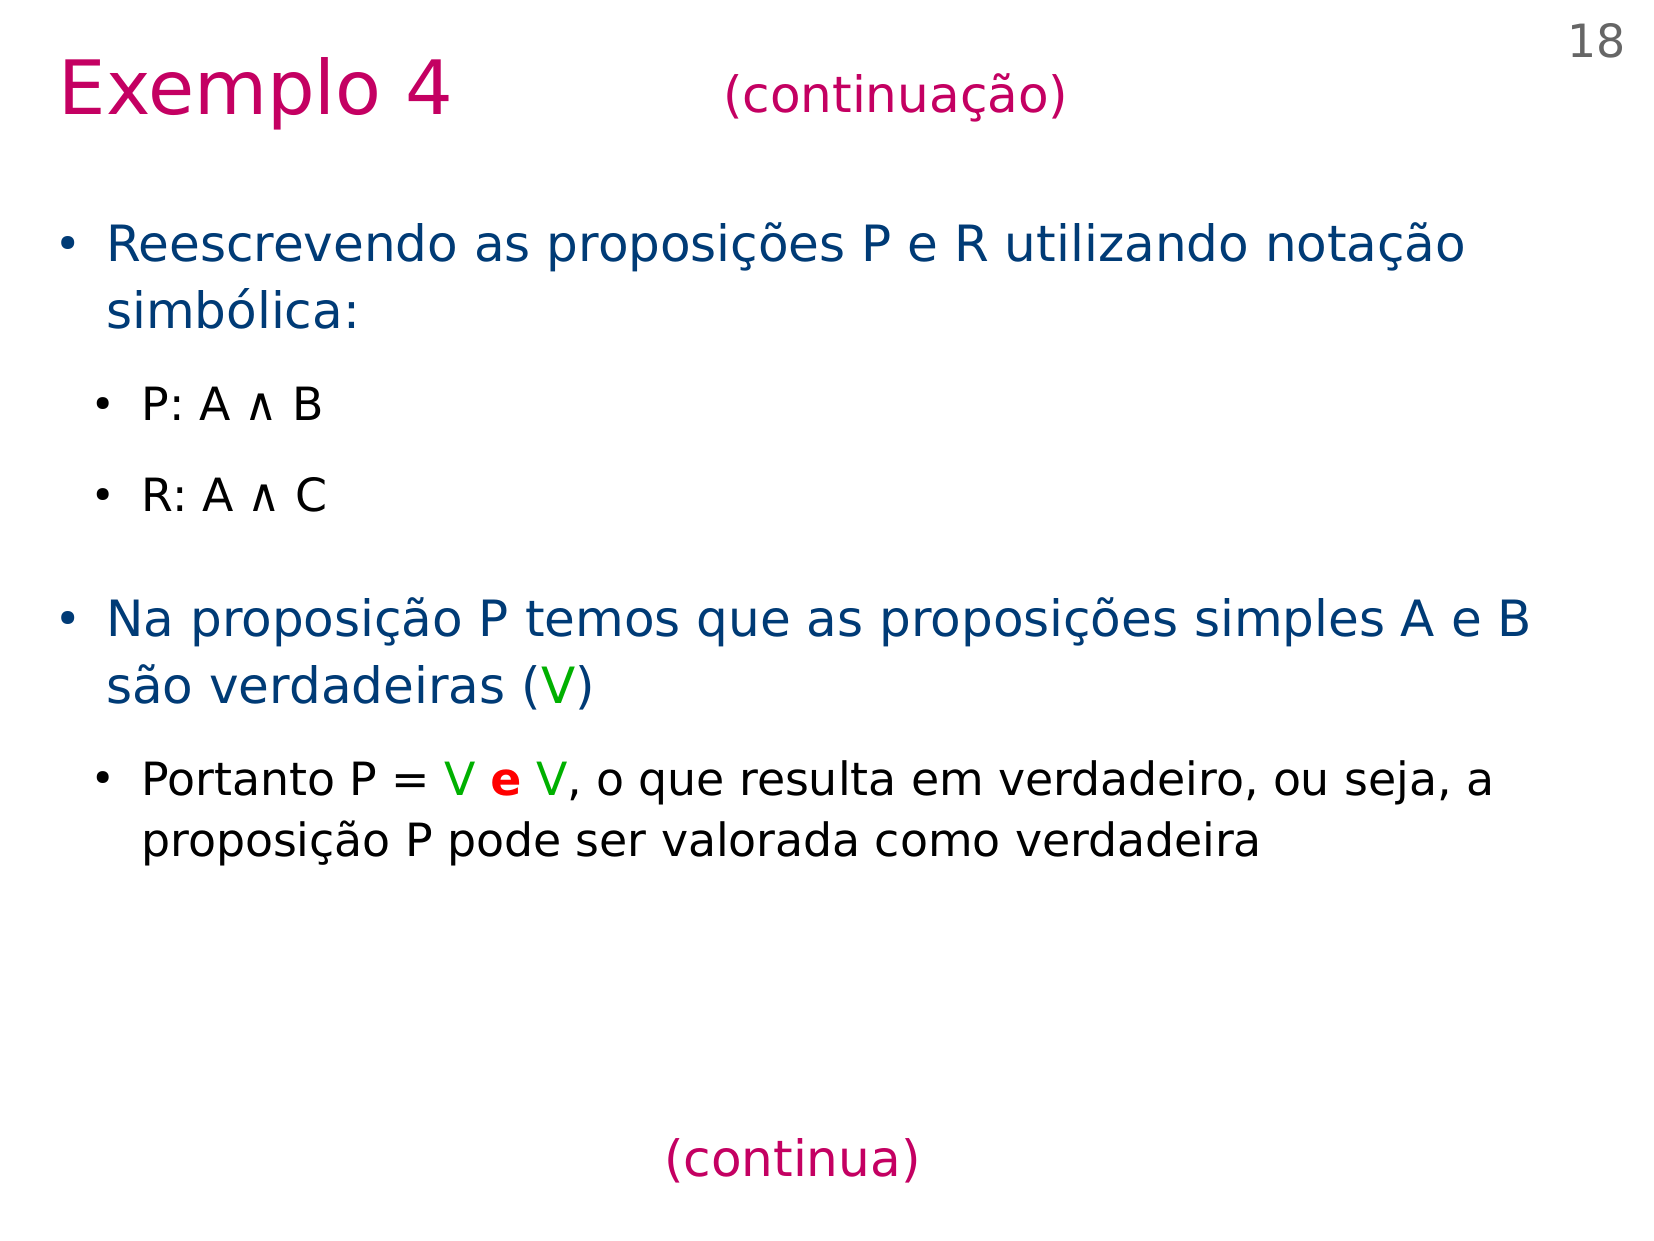

18
# Exemplo 4
(continuação)
Reescrevendo as proposições P e R utilizando notação simbólica:
P: A ∧ B
R: A ∧ C
Na proposição P temos que as proposições simples A e B são verdadeiras (V)
Portanto P = V e V, o que resulta em verdadeiro, ou seja, a proposição P pode ser valorada como verdadeira
(continua)